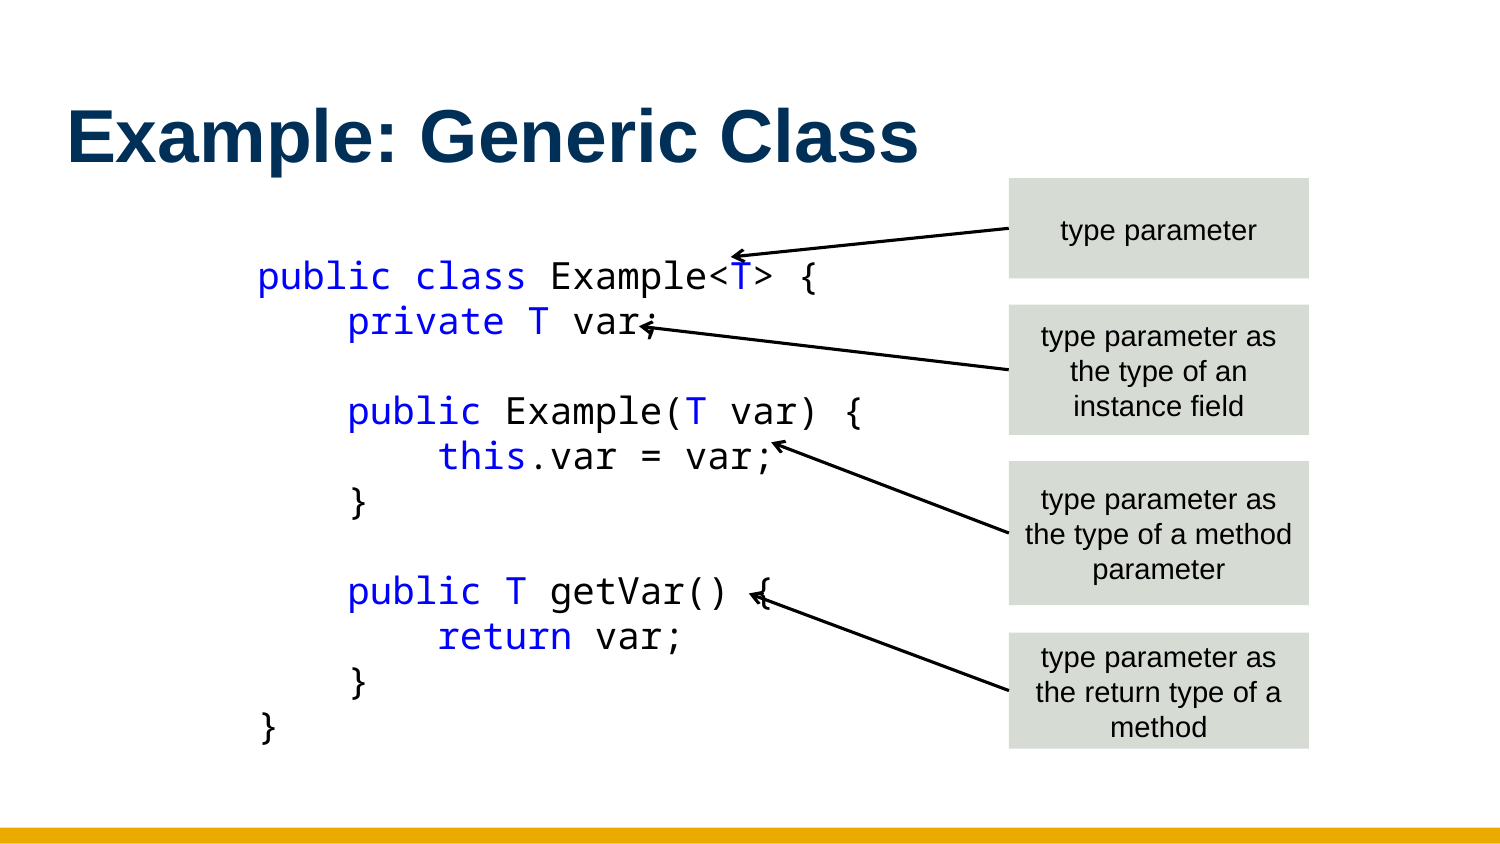

# Example: Generic Class
type parameter
public class Example<T> {
    private T var;
    public Example(T var) {
        this.var = var;
    }
    public T getVar() {
        return var;
    }
}
type parameter as the type of an instance field
type parameter as the type of a method parameter
type parameter as the return type of a method